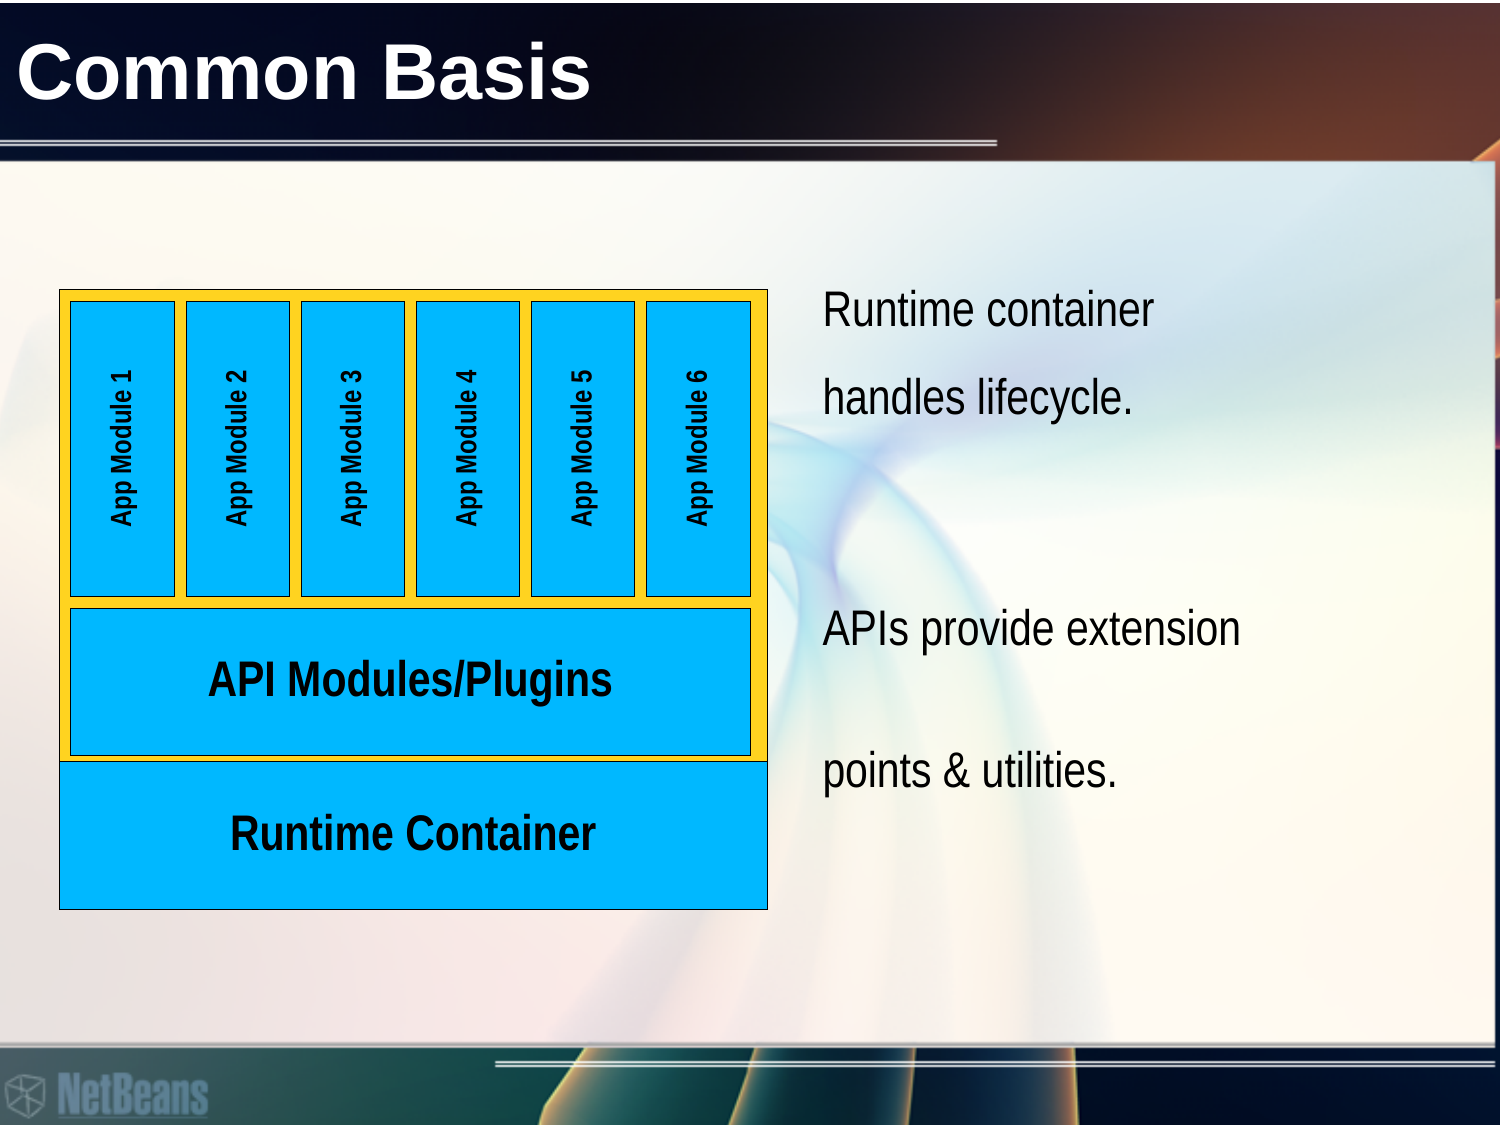

# Common Basis
 			Runtime container
											handles lifecycle.
 										APIs provide extension
 										points & utilities.
App Module 1
App Module 3
App Module 4
App Module 6
App Module 2
App Module 5
API Modules/Plugins
Runtime Container